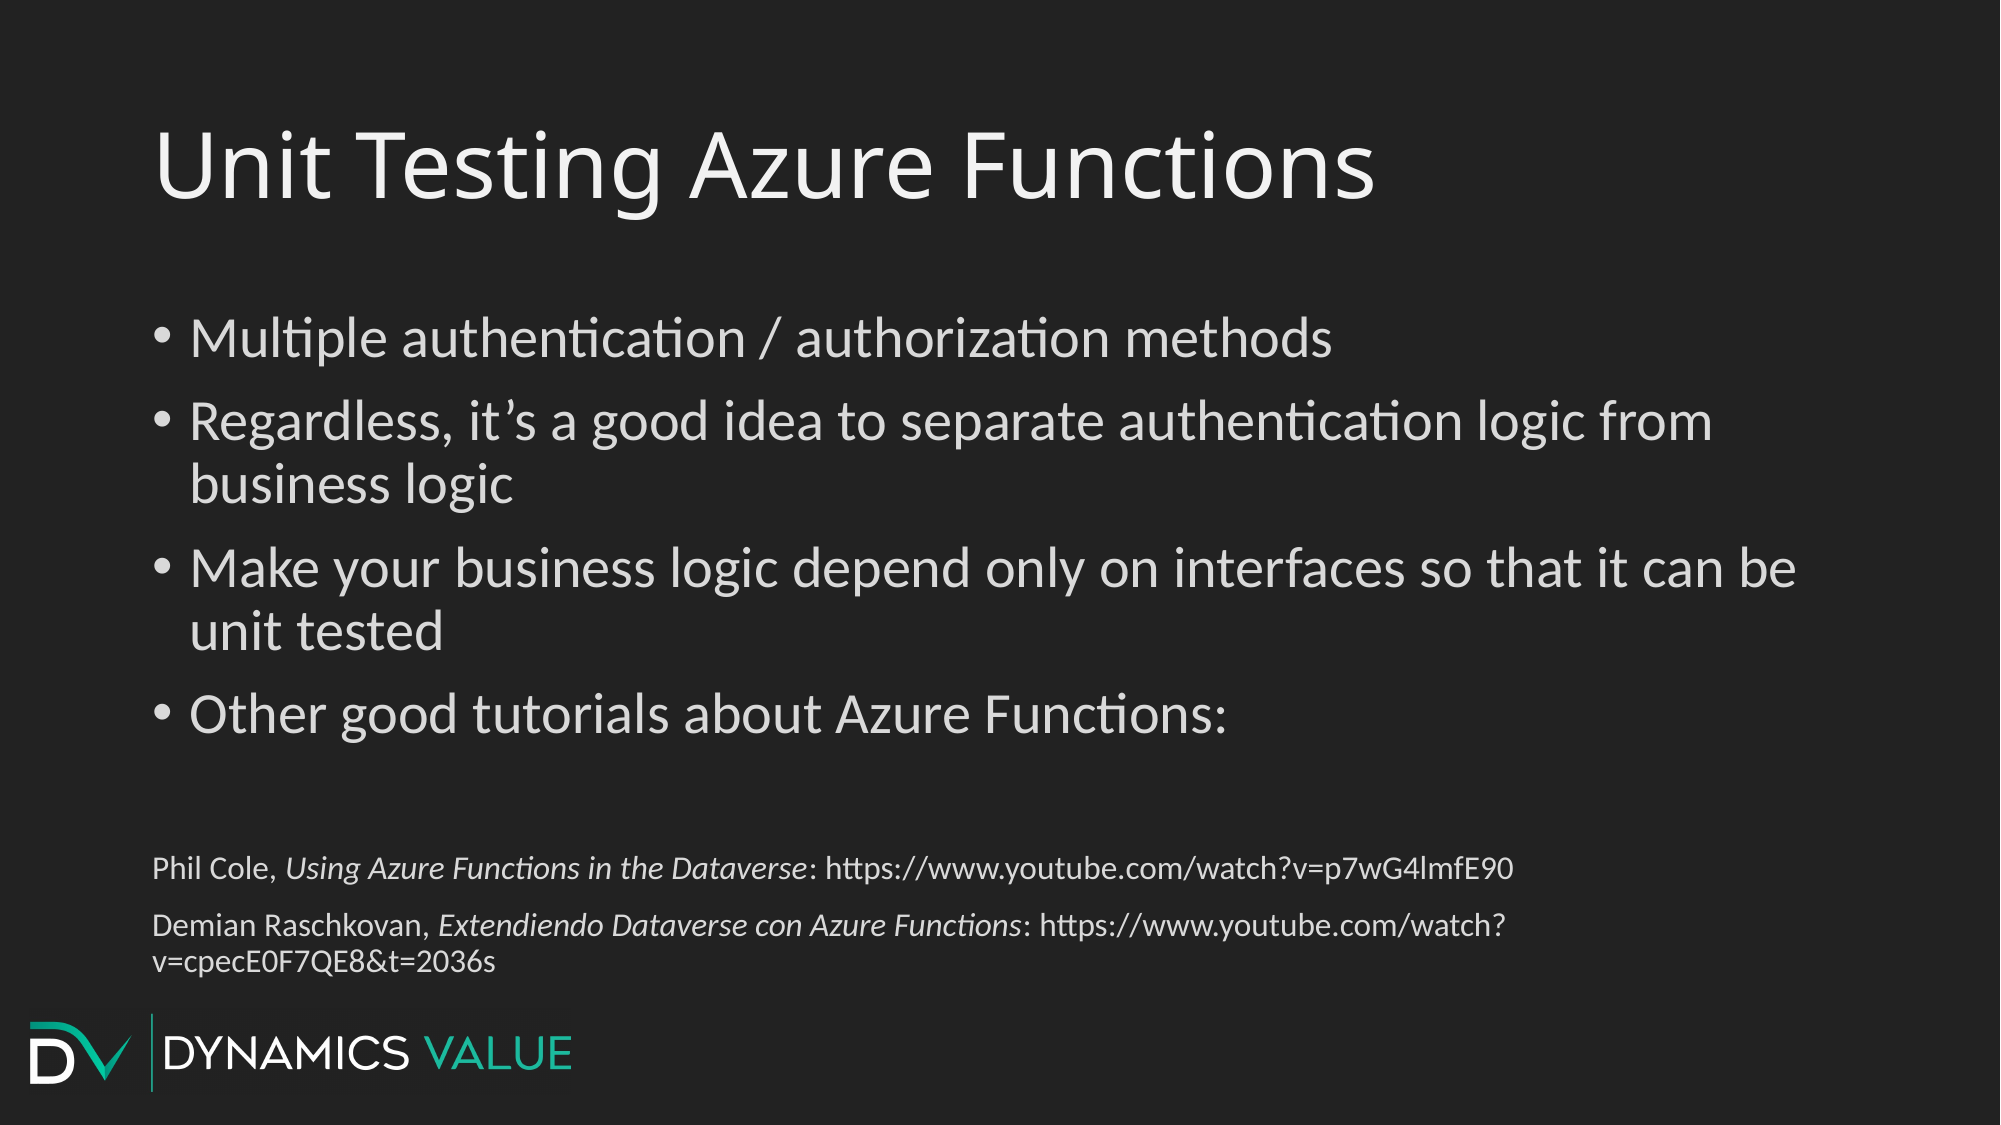

Unit Testing Azure Functions
Multiple authentication / authorization methods
Regardless, it’s a good idea to separate authentication logic from business logic
Make your business logic depend only on interfaces so that it can be unit tested
Other good tutorials about Azure Functions:
Phil Cole, Using Azure Functions in the Dataverse: https://www.youtube.com/watch?v=p7wG4lmfE90
Demian Raschkovan, Extendiendo Dataverse con Azure Functions: https://www.youtube.com/watch?v=cpecE0F7QE8&t=2036s